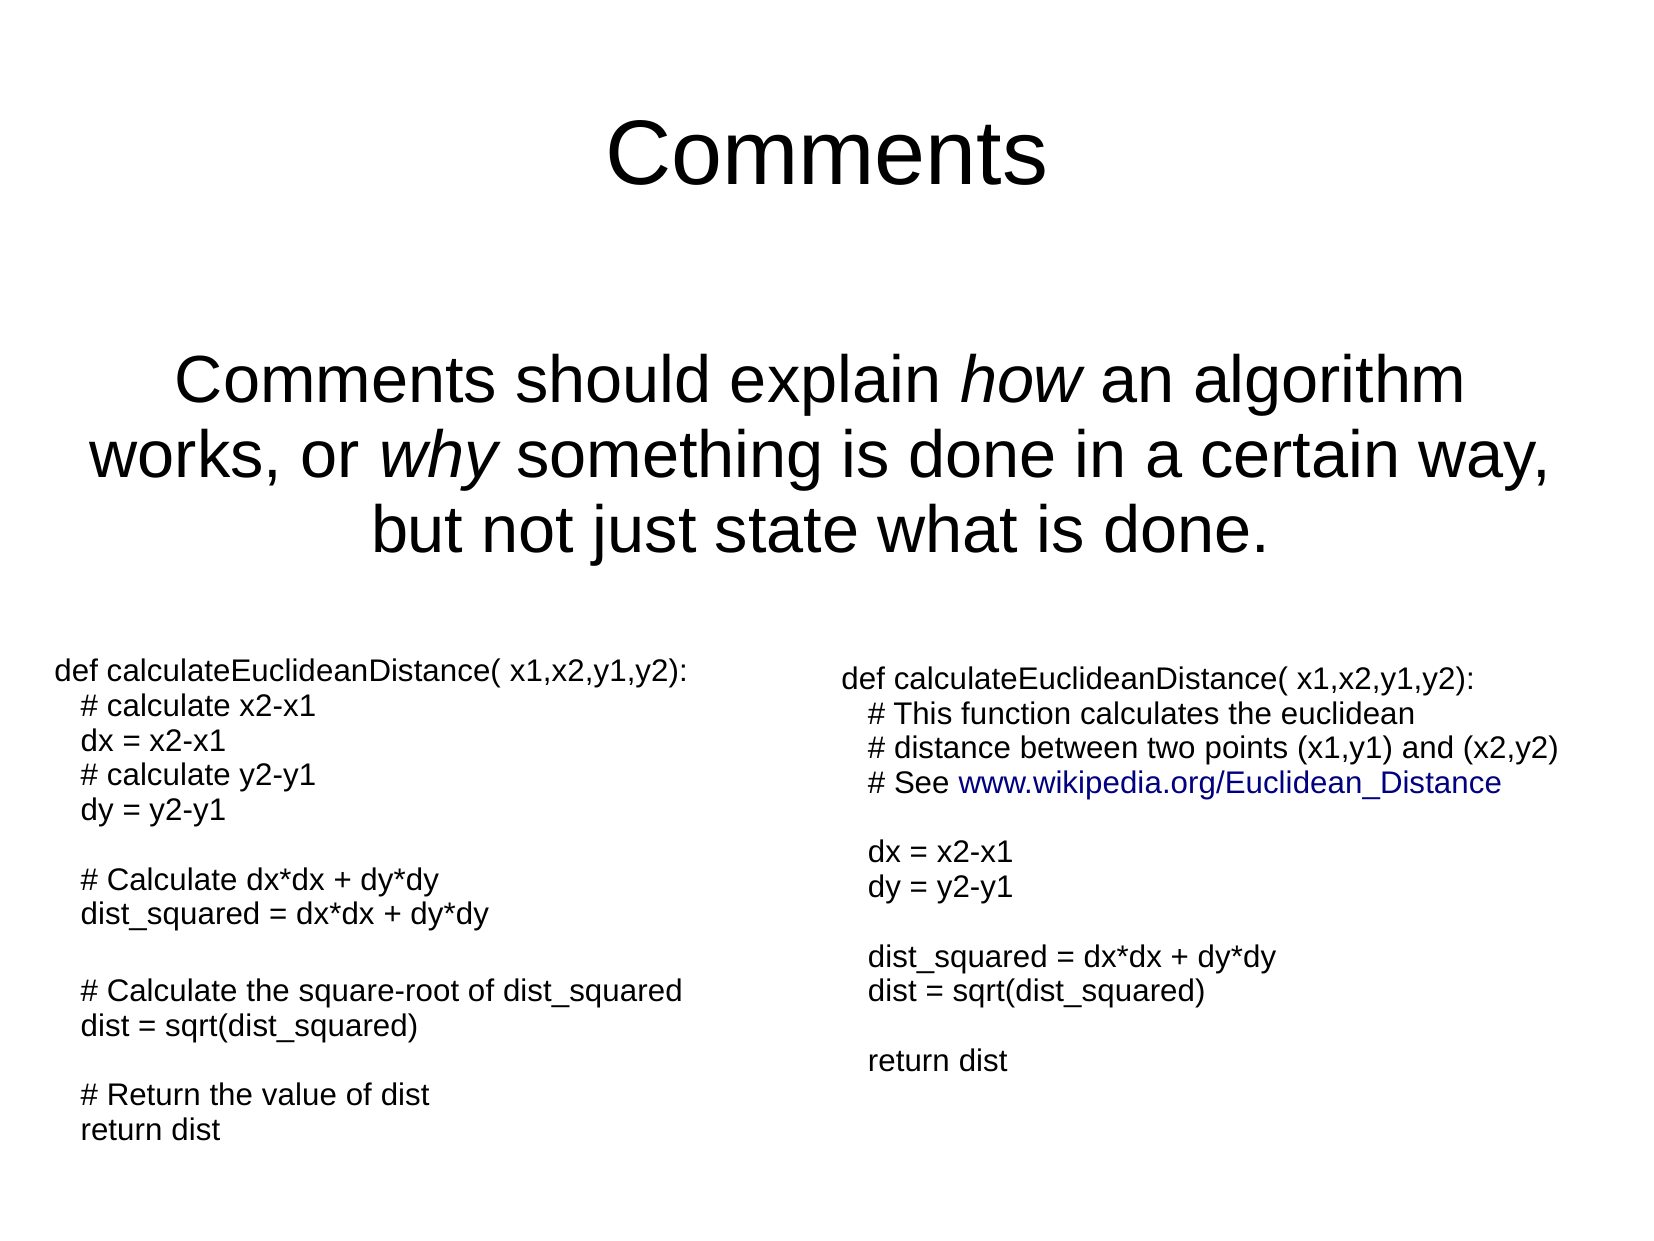

# Comments
Comments should explain how an algorithm works, or why something is done in a certain way, but not just state what is done.
def calculateEuclideanDistance( x1,x2,y1,y2):
 # calculate x2-x1
 dx = x2-x1
 # calculate y2-y1
 dy = y2-y1
 # Calculate dx*dx + dy*dy
 dist_squared = dx*dx + dy*dy
 # Calculate the square-root of dist_squared
 dist = sqrt(dist_squared)
 # Return the value of dist
 return dist
def calculateEuclideanDistance( x1,x2,y1,y2):
 # This function calculates the euclidean
 # distance between two points (x1,y1) and (x2,y2)
 # See www.wikipedia.org/Euclidean_Distance
 dx = x2-x1
 dy = y2-y1
 dist_squared = dx*dx + dy*dy
 dist = sqrt(dist_squared)
 return dist